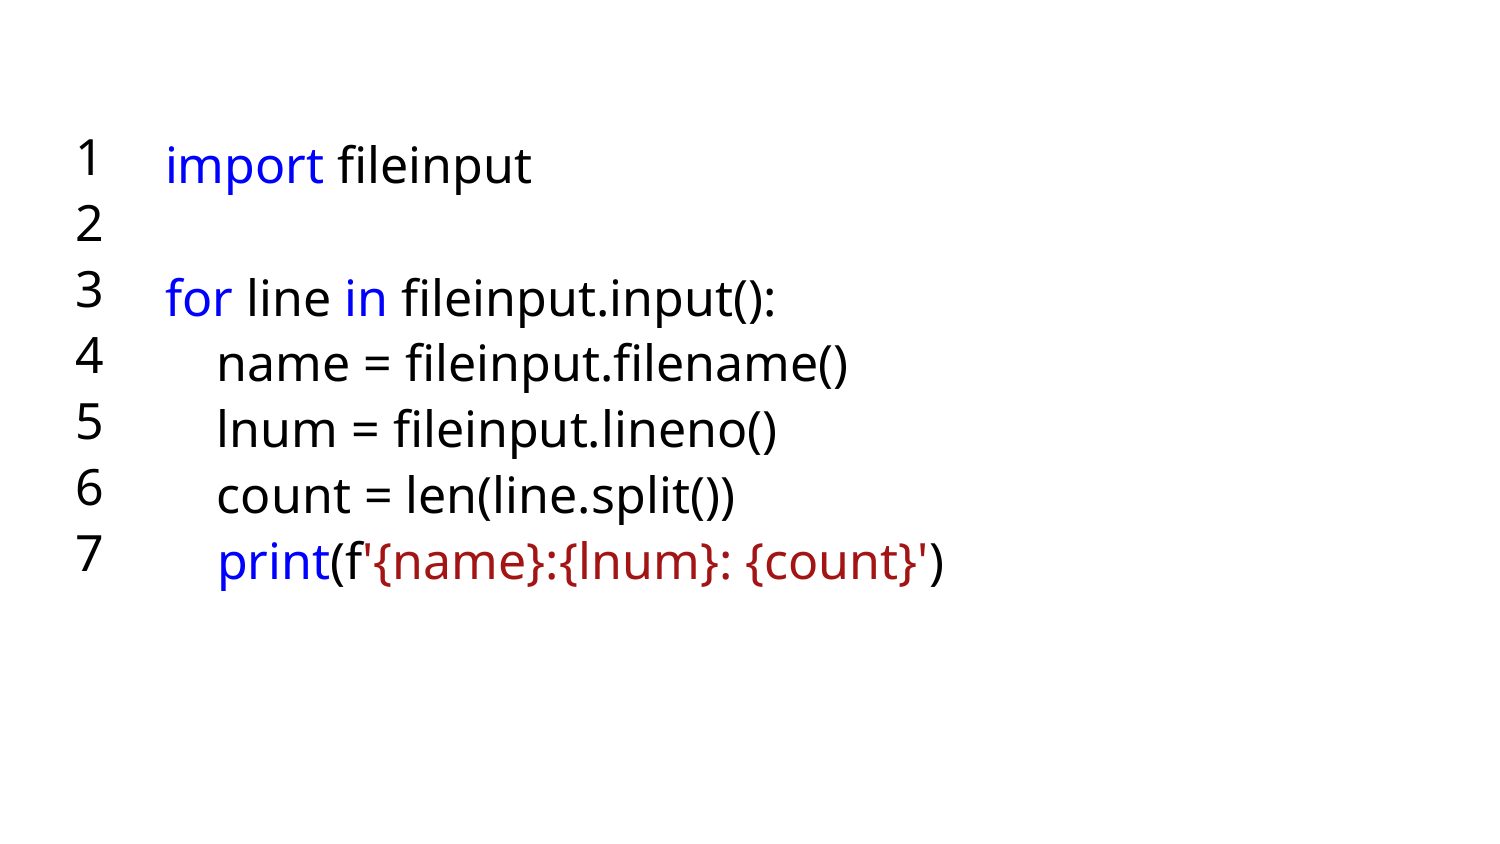

1
2
3
4
5
6
7
# import fileinput for line in fileinput.input(): name = fileinput.filename() lnum = fileinput.lineno() count = len(line.split()) print(f'{name}:{lnum}: {count}')